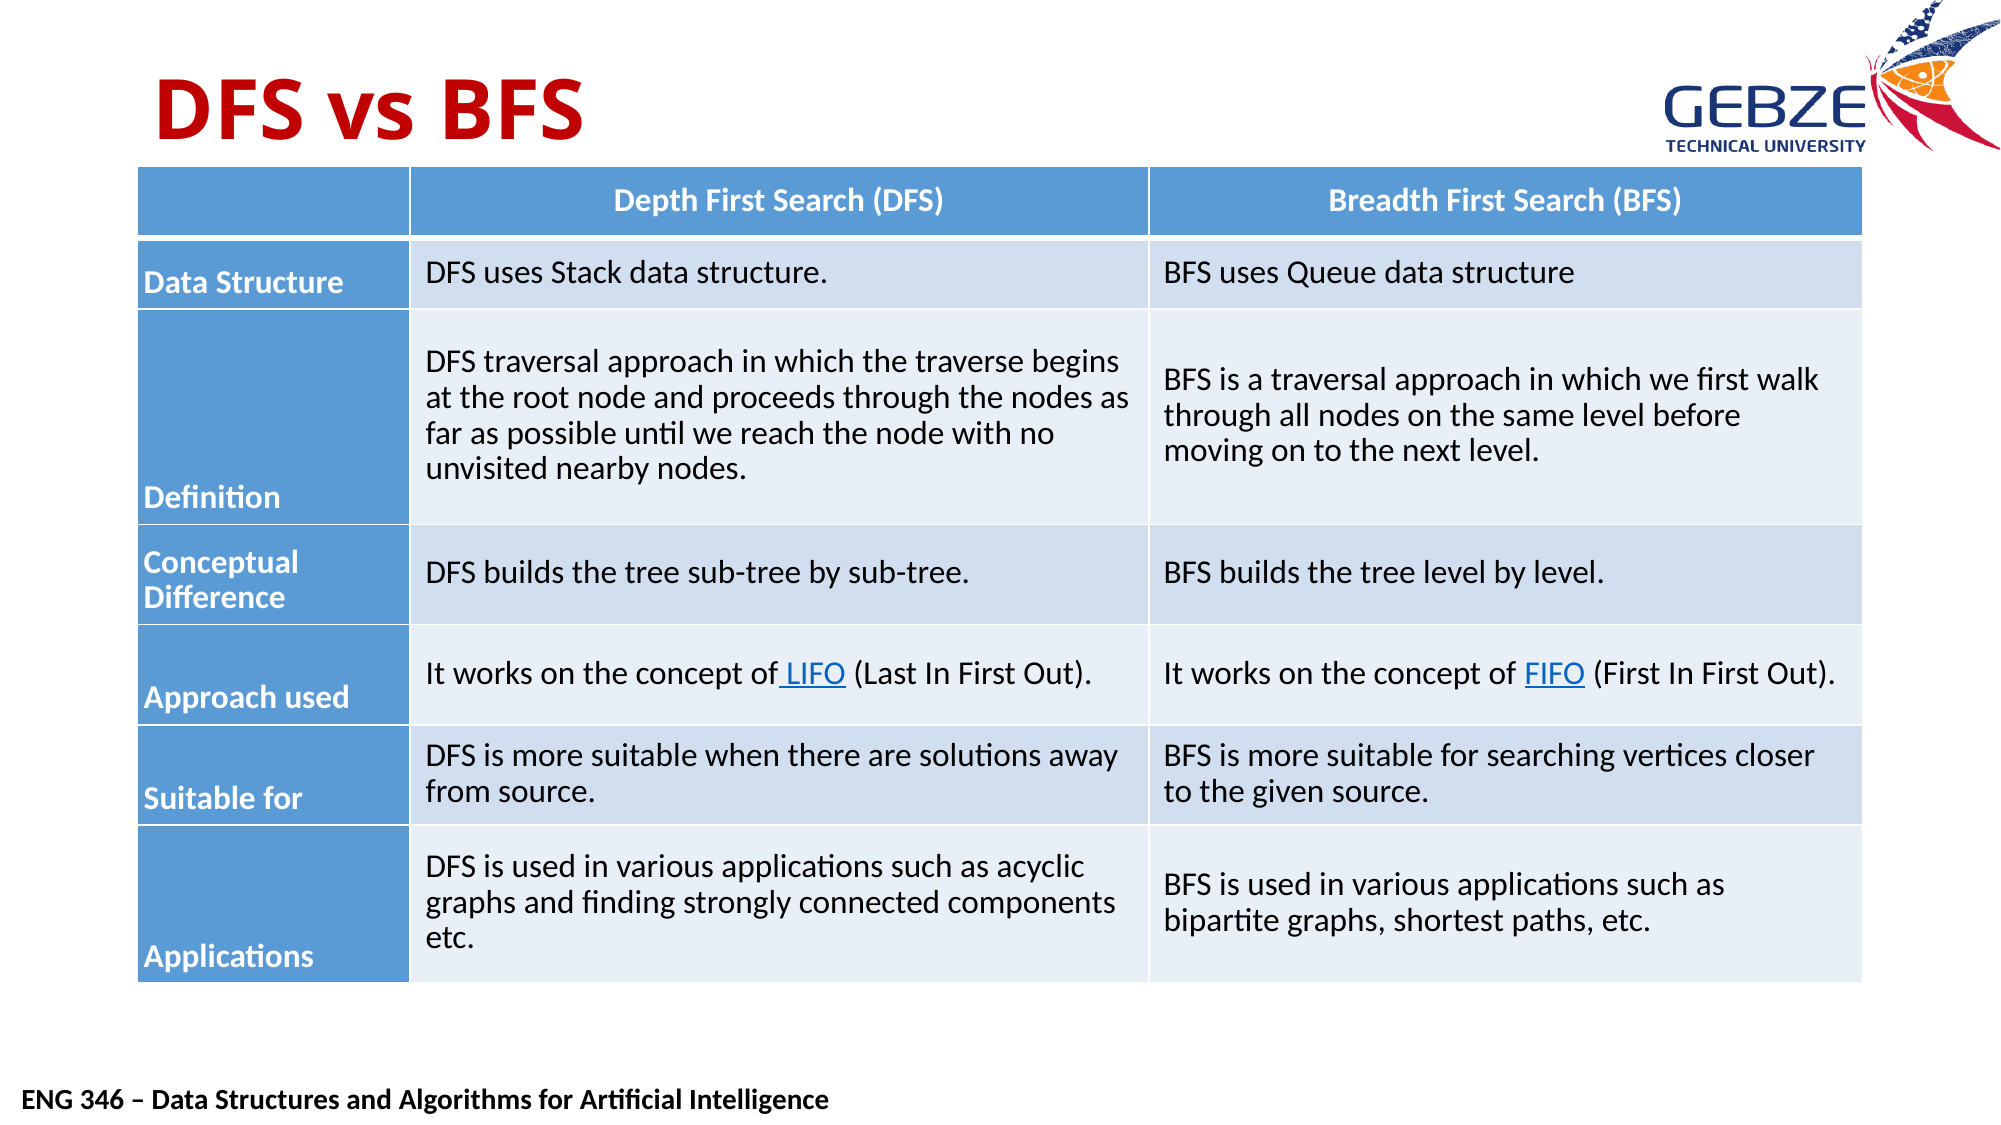

# DFS vs BFS
| | Depth First Search (DFS) | Breadth First Search (BFS) |
| --- | --- | --- |
| Data Structure | DFS uses Stack data structure. | BFS uses Queue data structure |
| Definition | DFS traversal approach in which the traverse begins at the root node and proceeds through the nodes as far as possible until we reach the node with no unvisited nearby nodes. | BFS is a traversal approach in which we first walk through all nodes on the same level before moving on to the next level. |
| Conceptual Difference | DFS builds the tree sub-tree by sub-tree. | BFS builds the tree level by level. |
| Approach used | It works on the concept of LIFO (Last In First Out). | It works on the concept of FIFO (First In First Out). |
| Suitable for | DFS is more suitable when there are solutions away from source. | BFS is more suitable for searching vertices closer to the given source. |
| Applications | DFS is used in various applications such as acyclic graphs and finding strongly connected components etc. | BFS is used in various applications such as bipartite graphs, shortest paths, etc. |